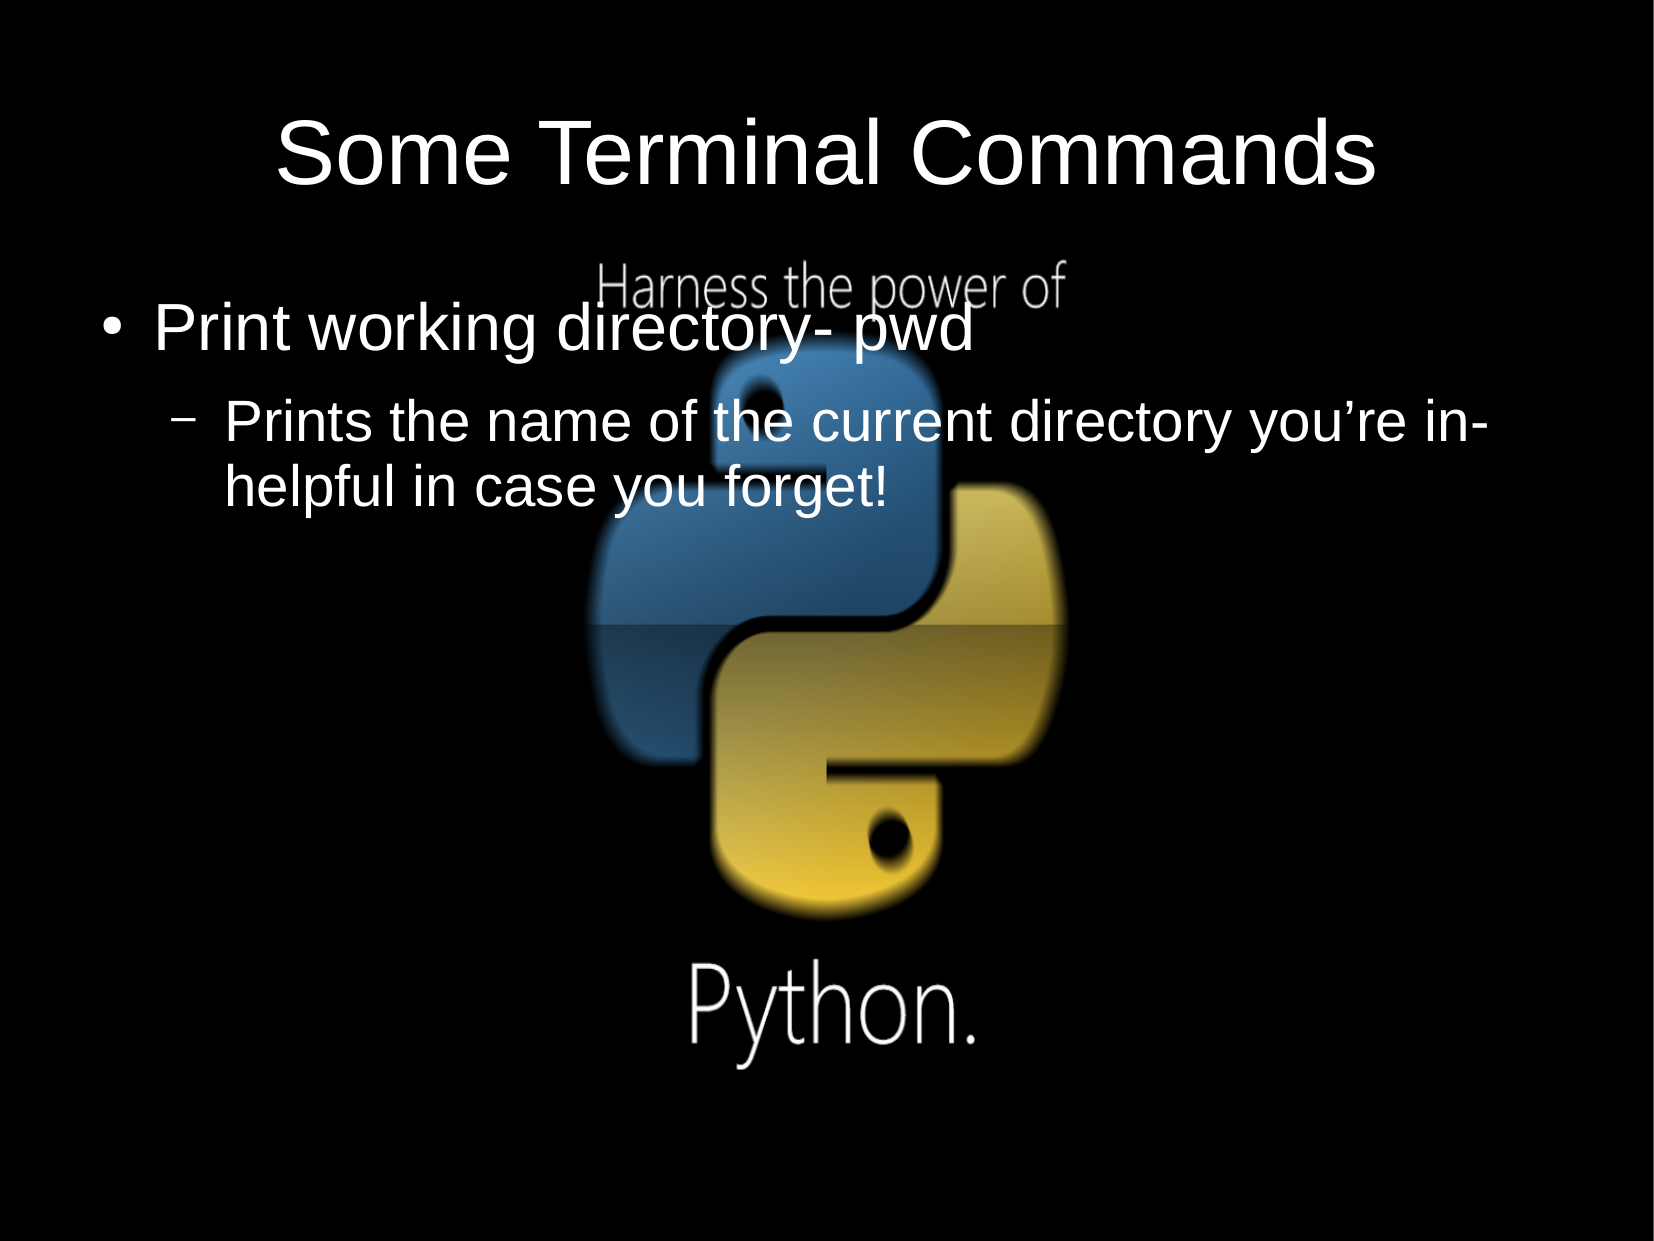

# Some Terminal Commands
Print working directory- pwd
Prints the name of the current directory you’re in- helpful in case you forget!